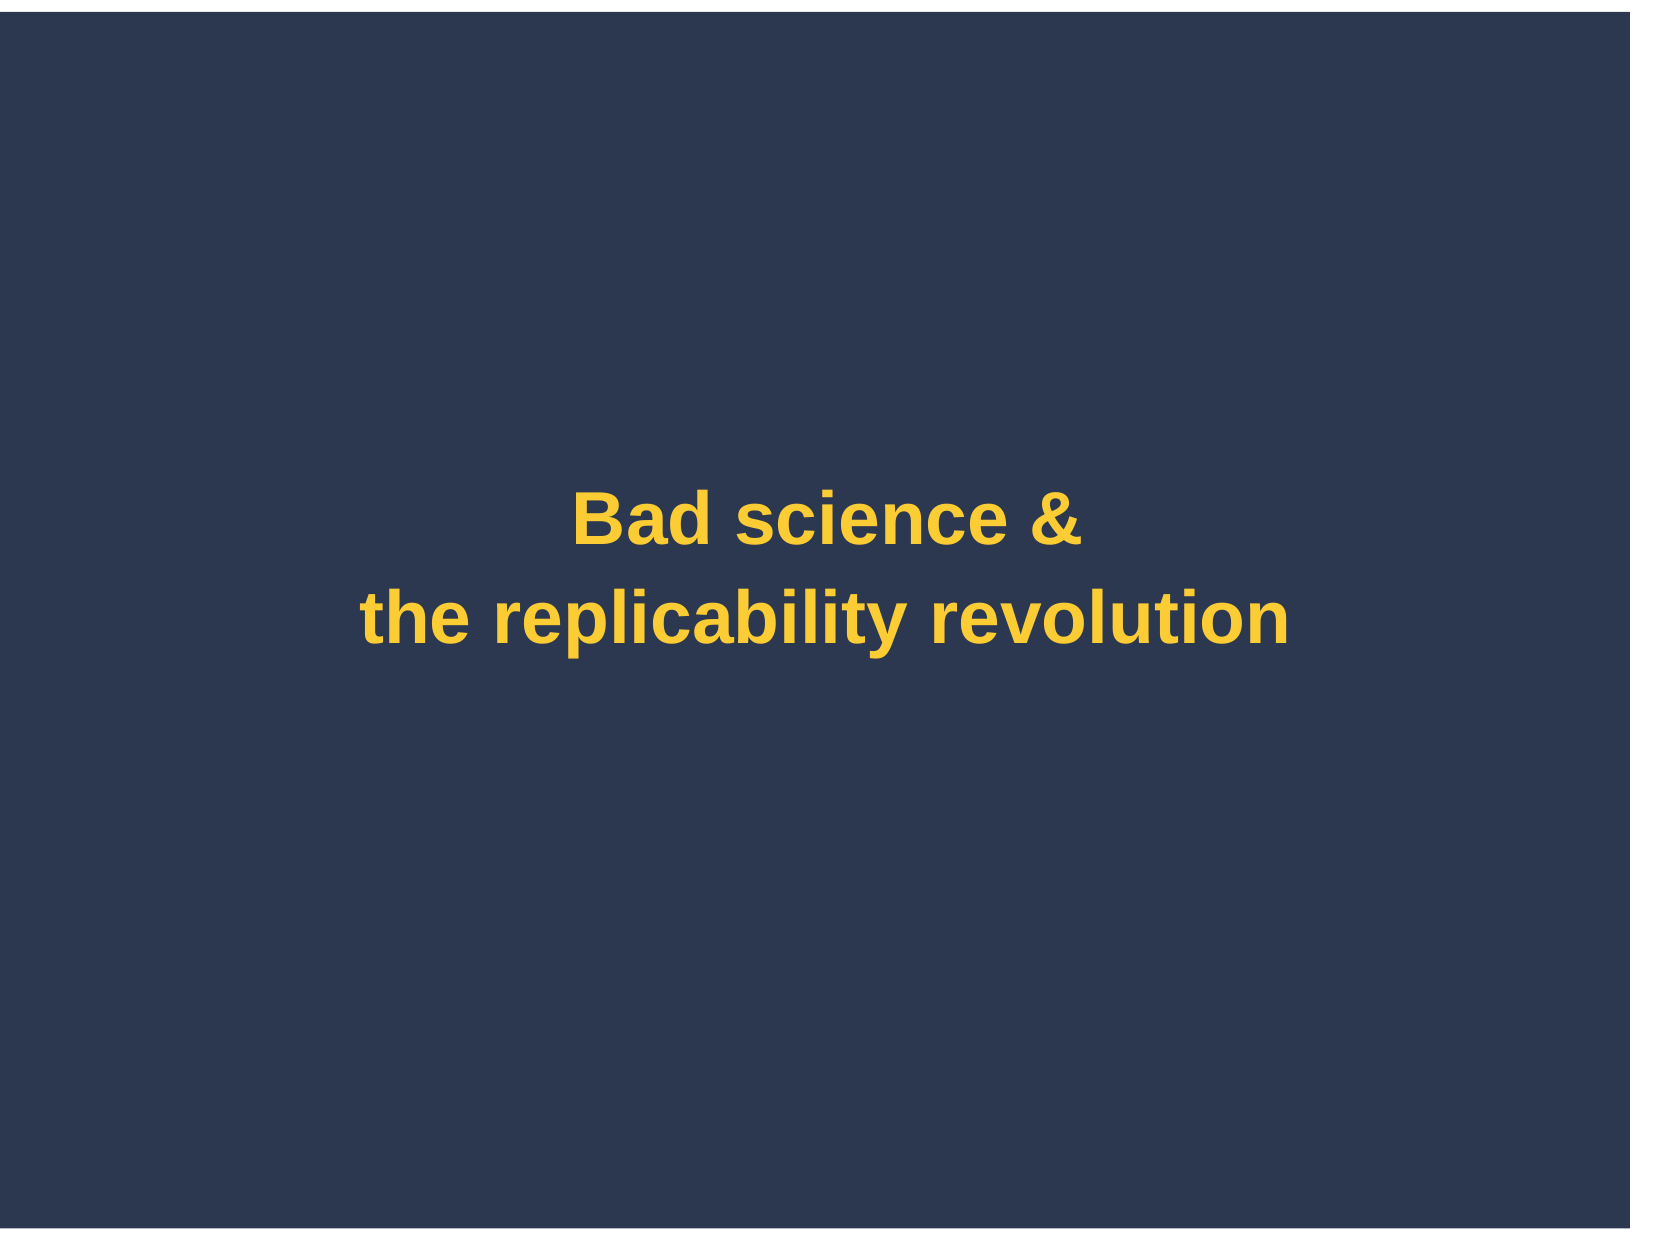

#
Bad science &
the replicability revolution